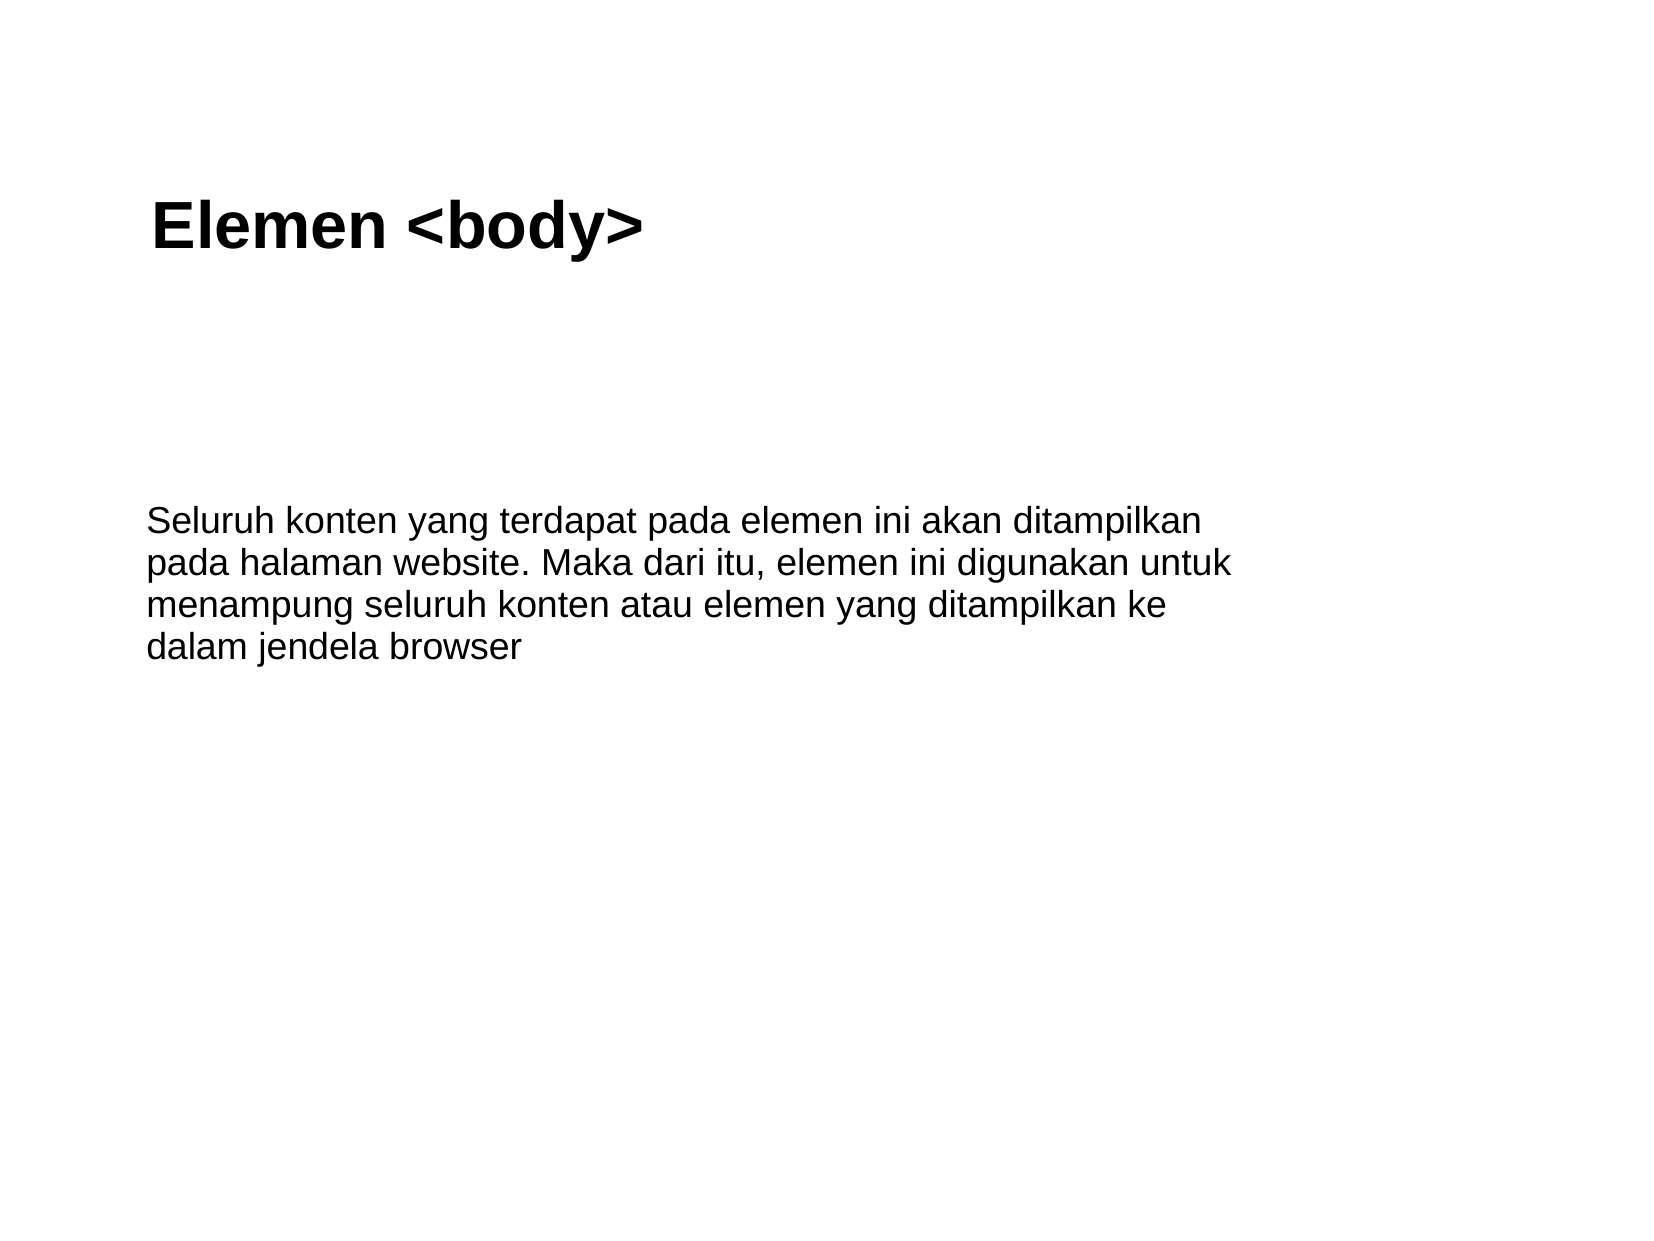

Elemen <body>
Seluruh konten yang terdapat pada elemen ini akan ditampilkan pada halaman website. Maka dari itu, elemen ini digunakan untuk menampung seluruh konten atau elemen yang ditampilkan ke dalam jendela browser